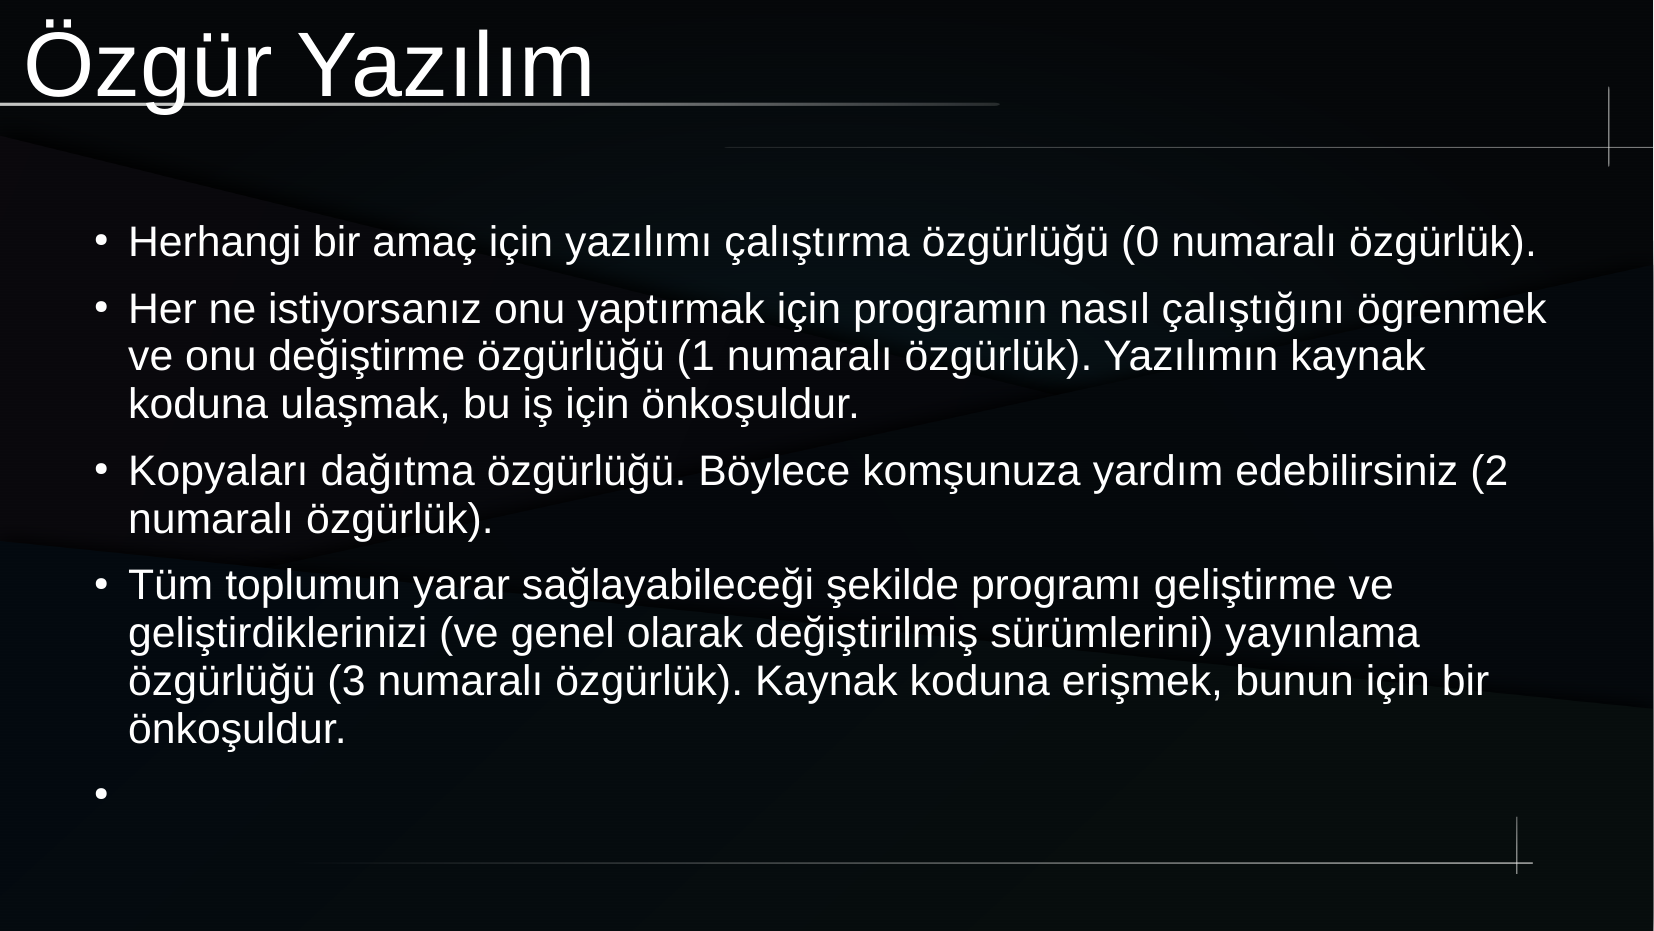

# Özgür Yazılım
Herhangi bir amaç için yazılımı çalıştırma özgürlüğü (0 numaralı özgürlük).
Her ne istiyorsanız onu yaptırmak için programın nasıl çalıştığını ögrenmek ve onu değiştirme özgürlüğü (1 numaralı özgürlük). Yazılımın kaynak koduna ulaşmak, bu iş için önkoşuldur.
Kopyaları dağıtma özgürlüğü. Böylece komşunuza yardım edebilirsiniz (2 numaralı özgürlük).
Tüm toplumun yarar sağlayabileceği şekilde programı geliştirme ve geliştirdiklerinizi (ve genel olarak değiştirilmiş sürümlerini) yayınlama özgürlüğü (3 numaralı özgürlük). Kaynak koduna erişmek, bunun için bir önkoşuldur.